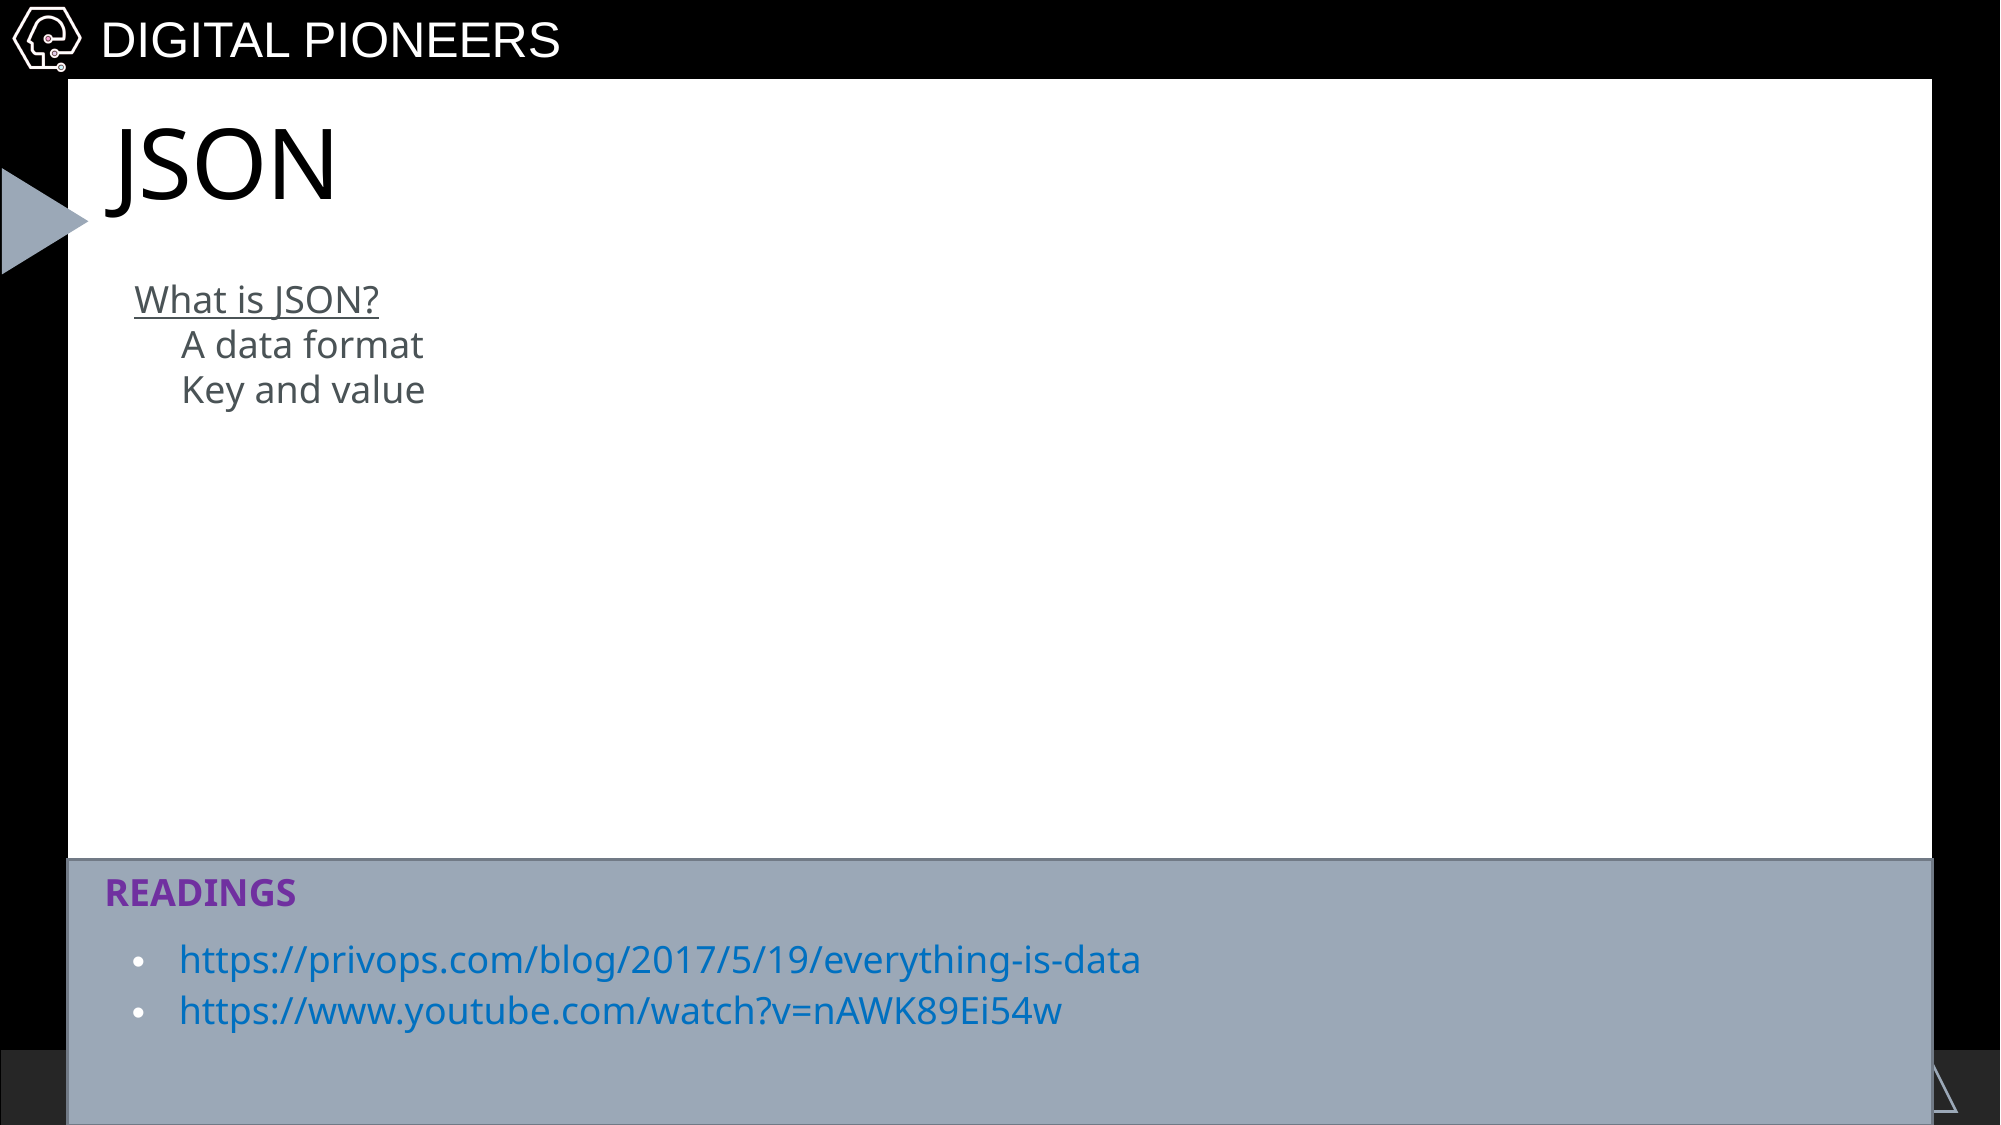

DIGITAL PIONEERS
# JSON
What is JSON?
A data format
Key and value
READINGS
https://privops.com/blog/2017/5/19/everything-is-data
https://www.youtube.com/watch?v=nAWK89Ei54w